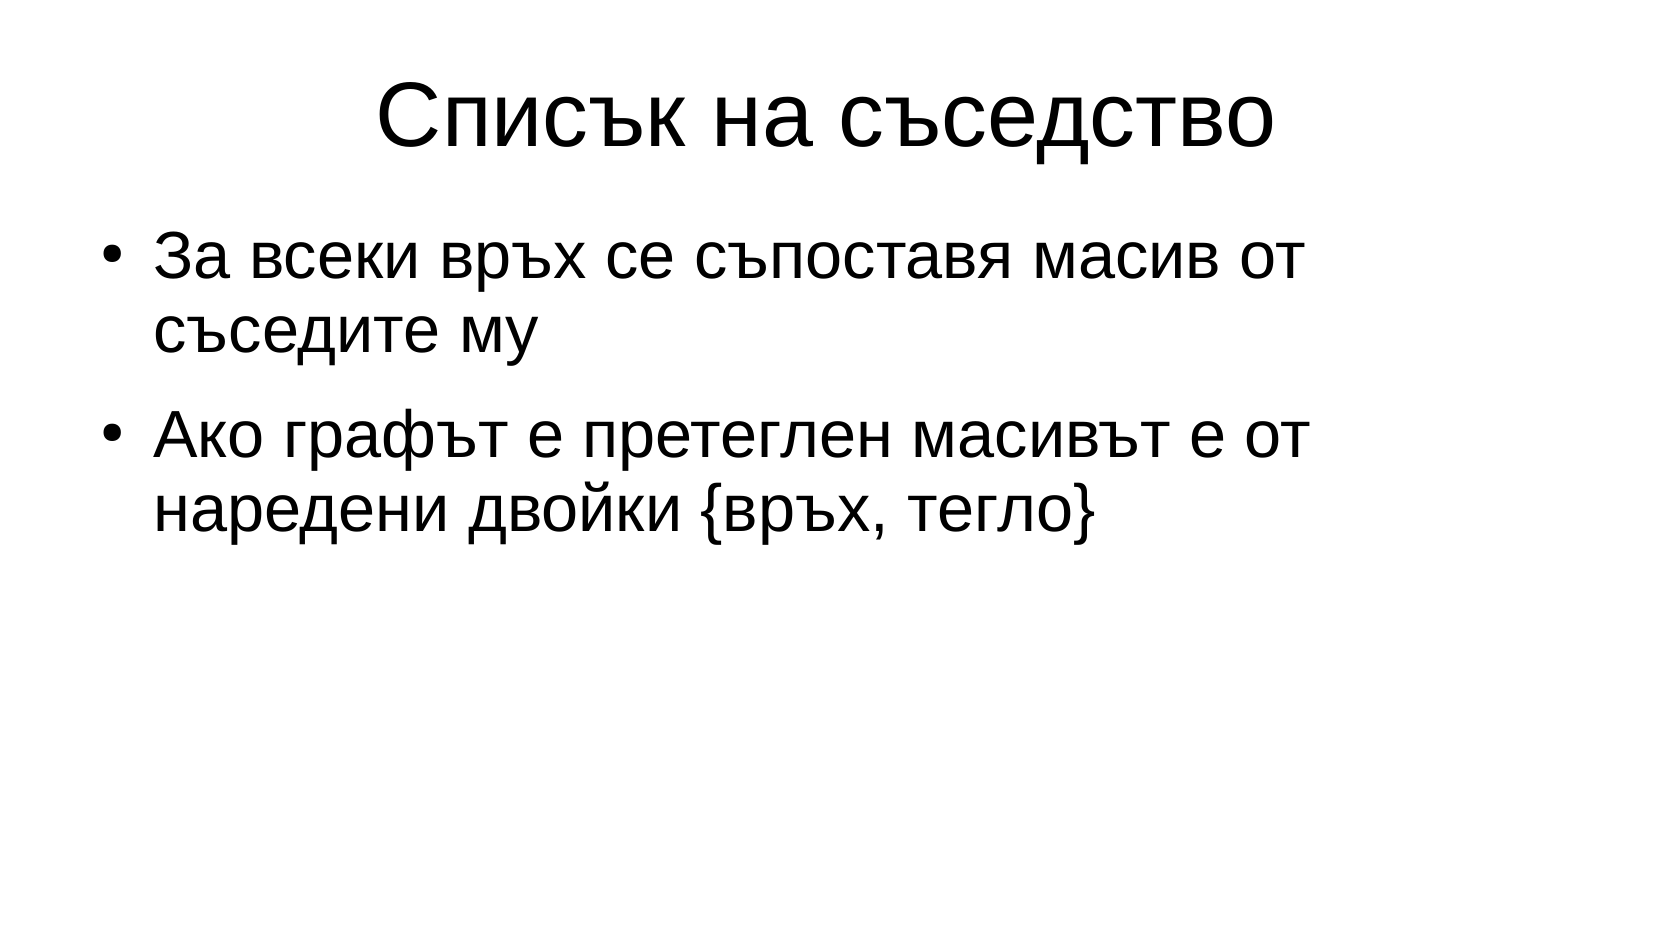

# Списък на съседство
За всеки връх се съпоставя масив от съседите му
Ако графът е претеглен масивът е от наредени двойки {връх, тегло}